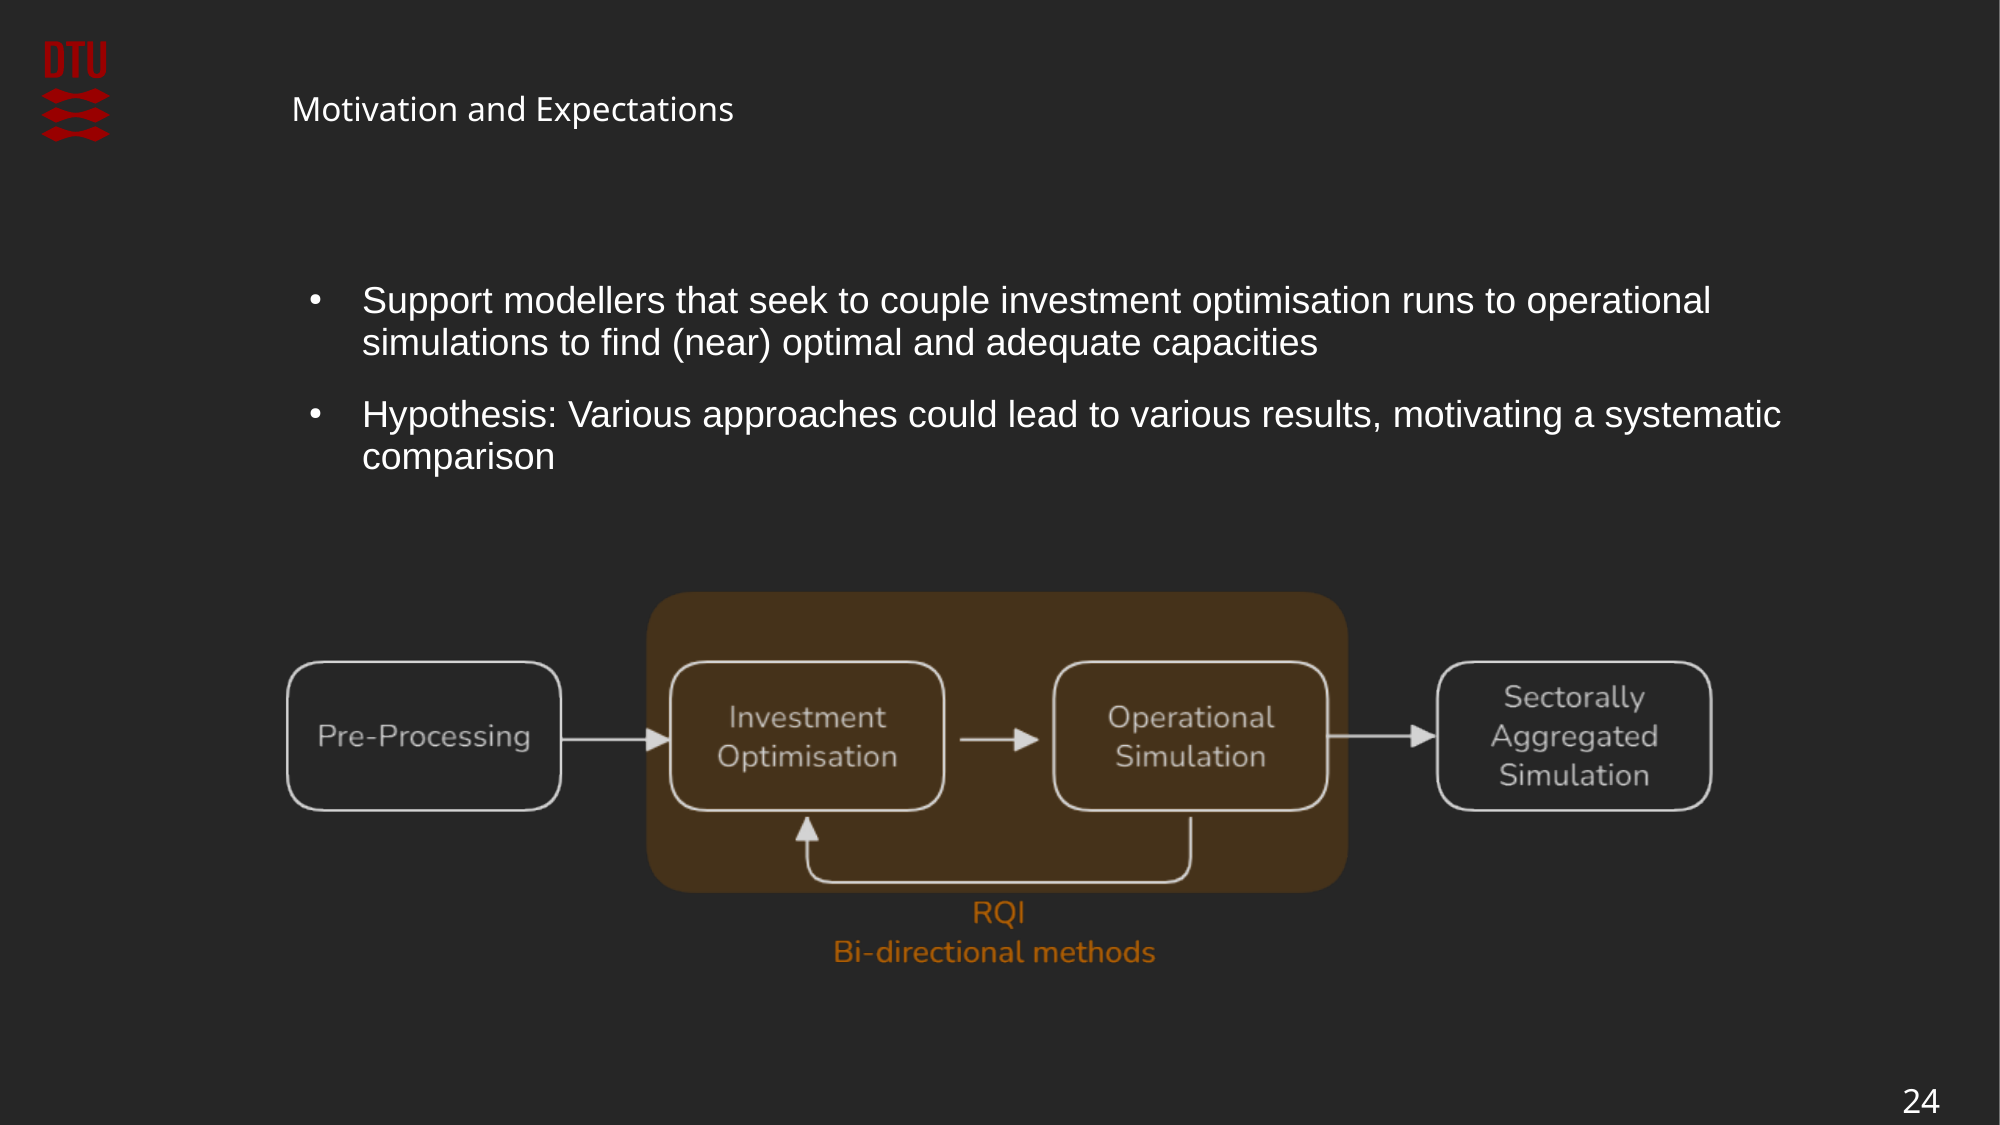

# Motivation and Expectations
Support modellers that seek to couple investment optimisation runs to operational simulations to find (near) optimal and adequate capacities
Hypothesis: Various approaches could lead to various results, motivating a systematic comparison
24